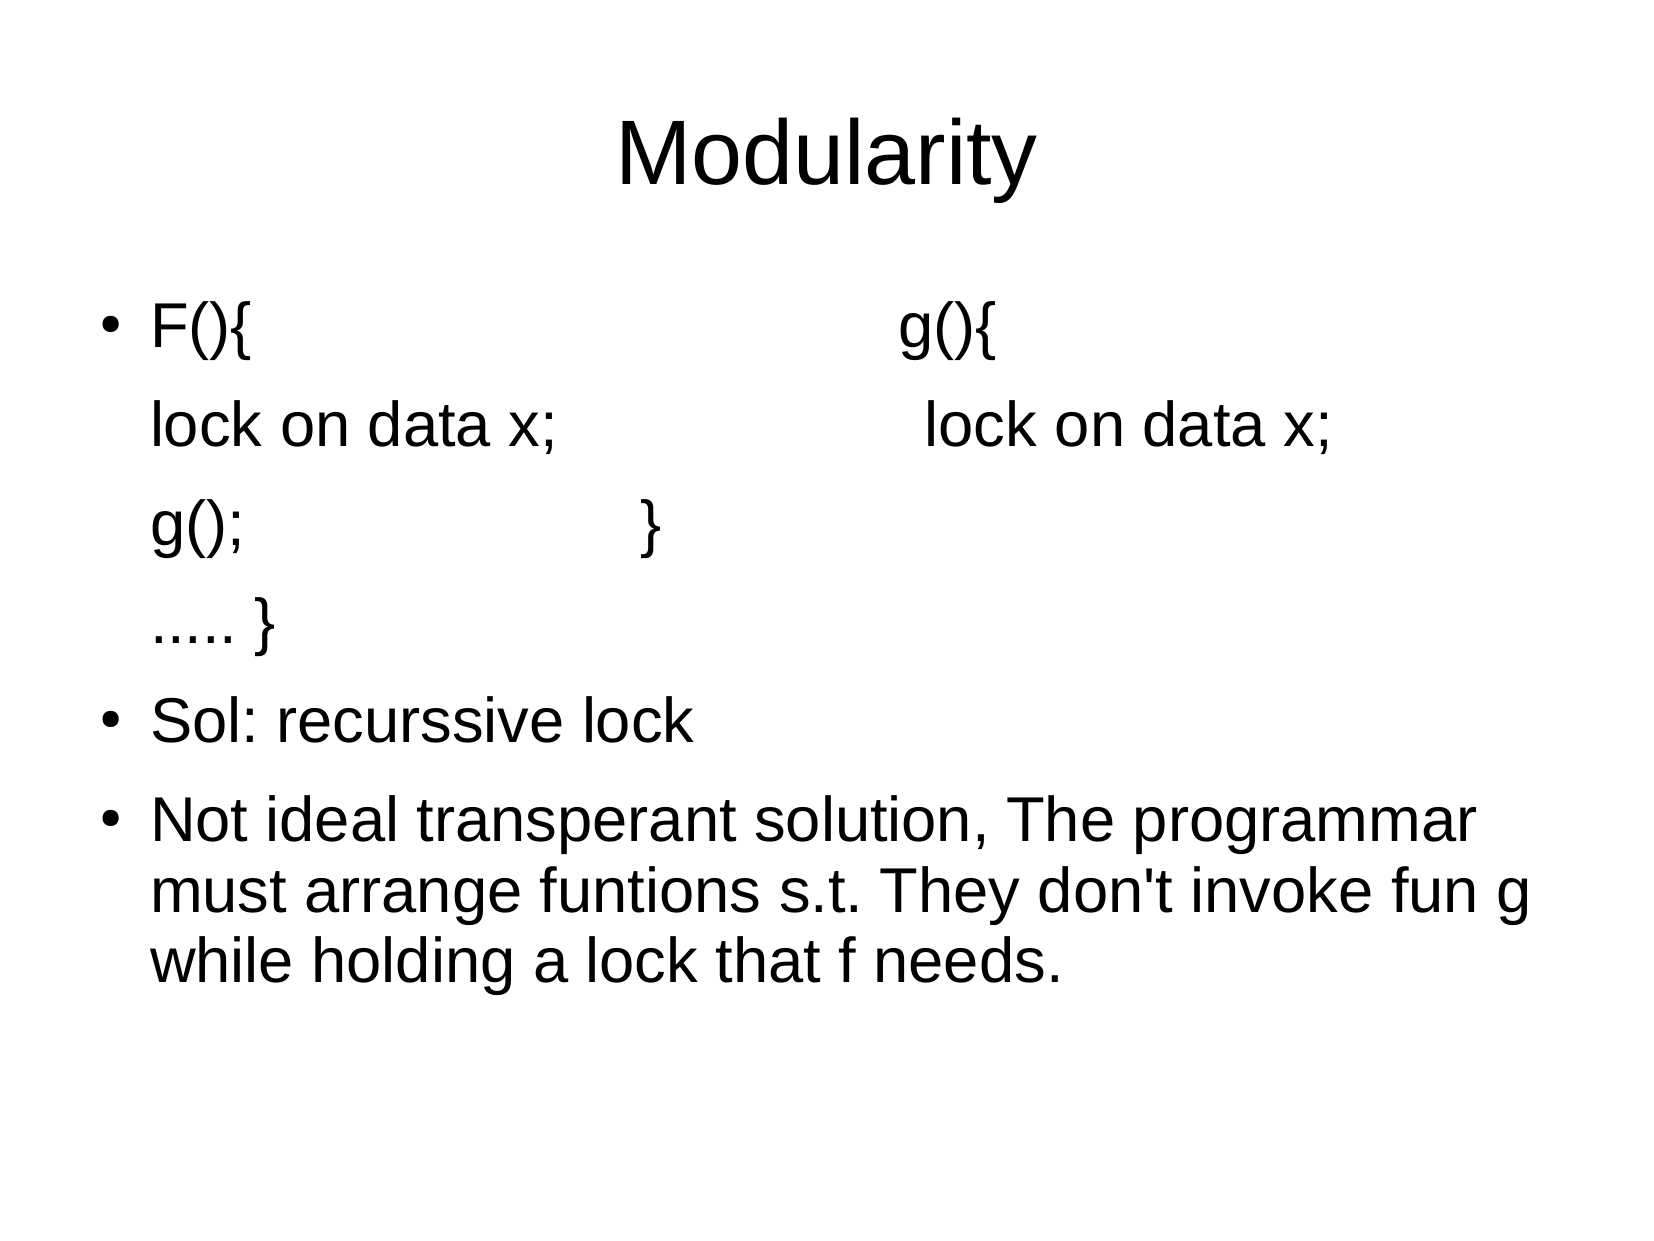

# Modularity
F(){ g(){
lock on data x; lock on data x;
g(); 					}
..... }
Sol: recurssive lock
Not ideal transperant solution, The programmar must arrange funtions s.t. They don't invoke fun g while holding a lock that f needs.